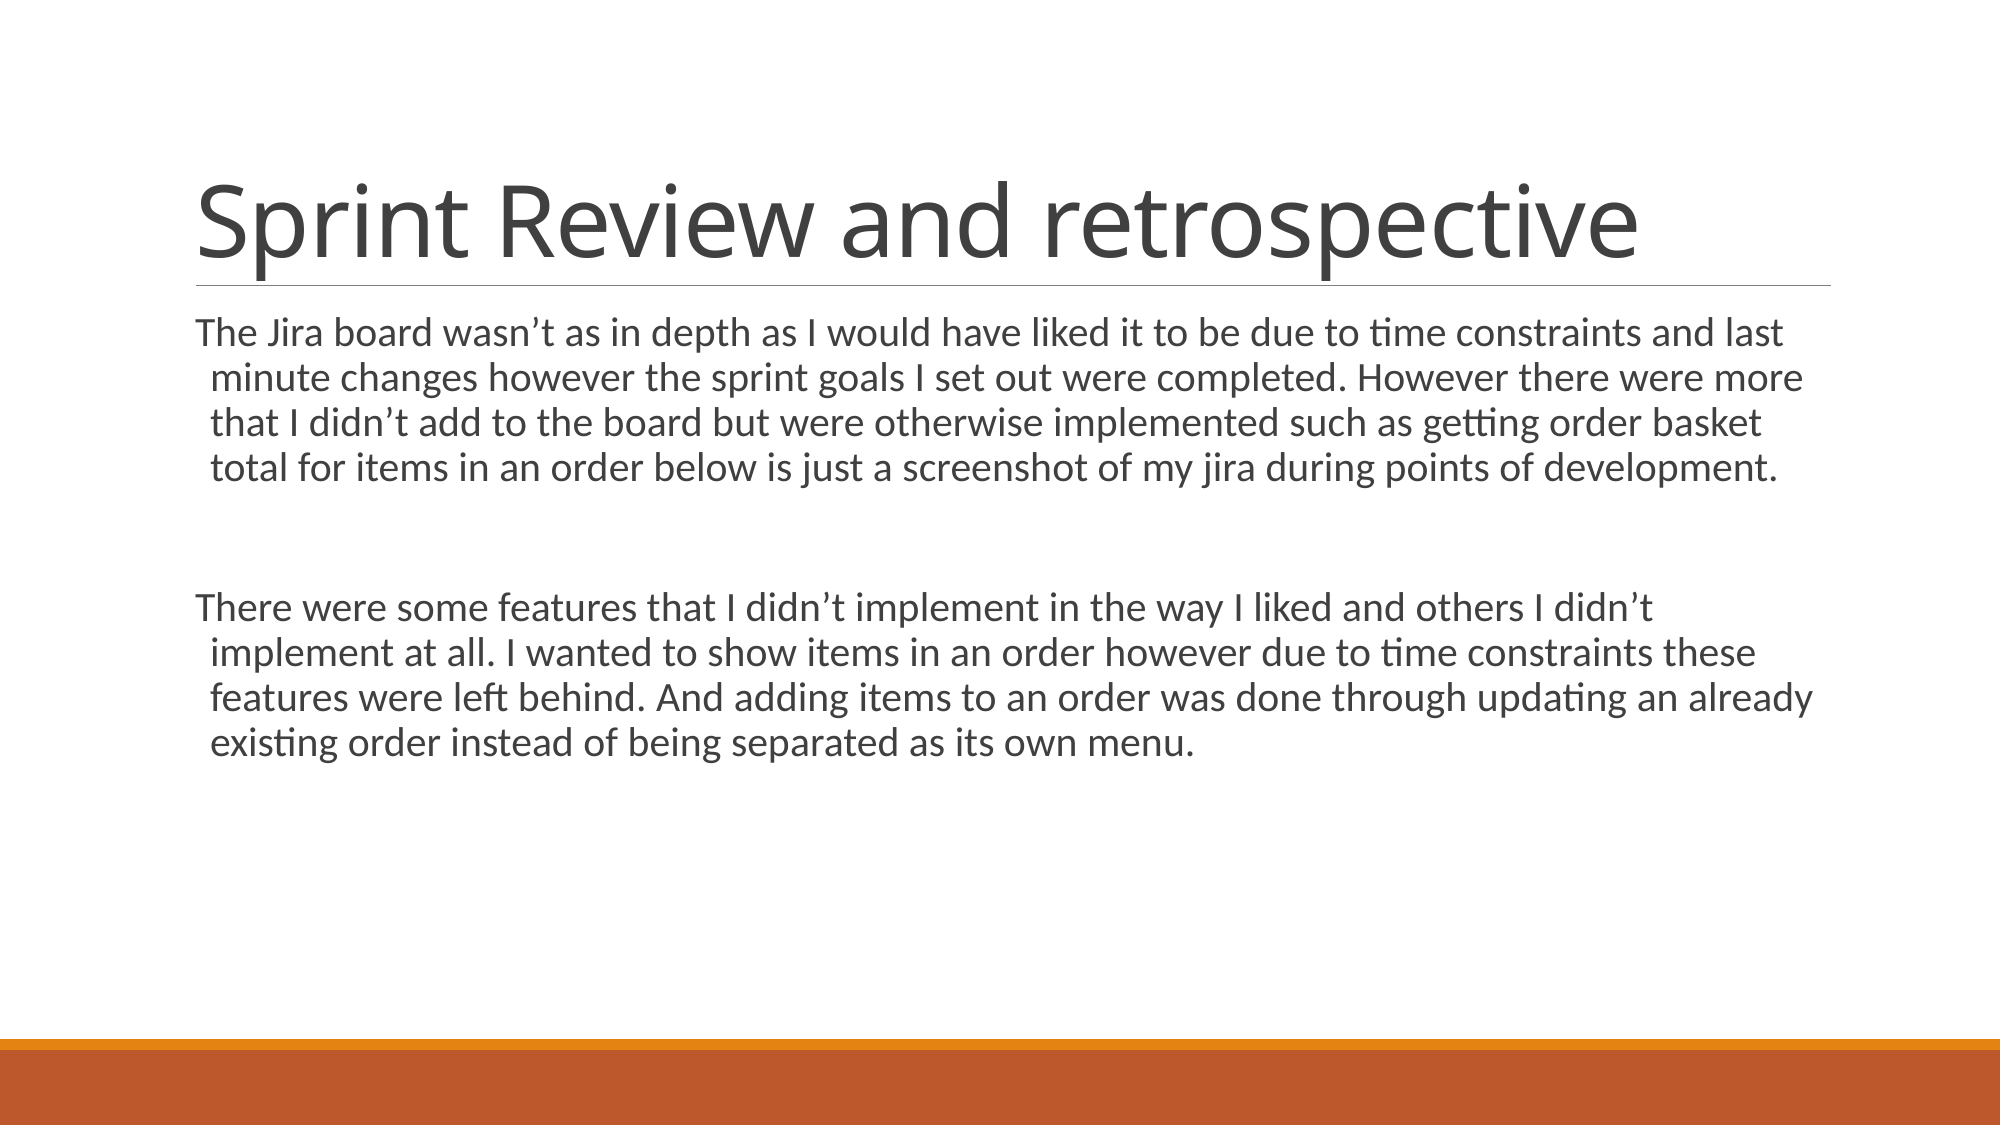

# Sprint Review and retrospective
The Jira board wasn’t as in depth as I would have liked it to be due to time constraints and last minute changes however the sprint goals I set out were completed. However there were more that I didn’t add to the board but were otherwise implemented such as getting order basket total for items in an order below is just a screenshot of my jira during points of development.
There were some features that I didn’t implement in the way I liked and others I didn’t implement at all. I wanted to show items in an order however due to time constraints these features were left behind. And adding items to an order was done through updating an already existing order instead of being separated as its own menu.